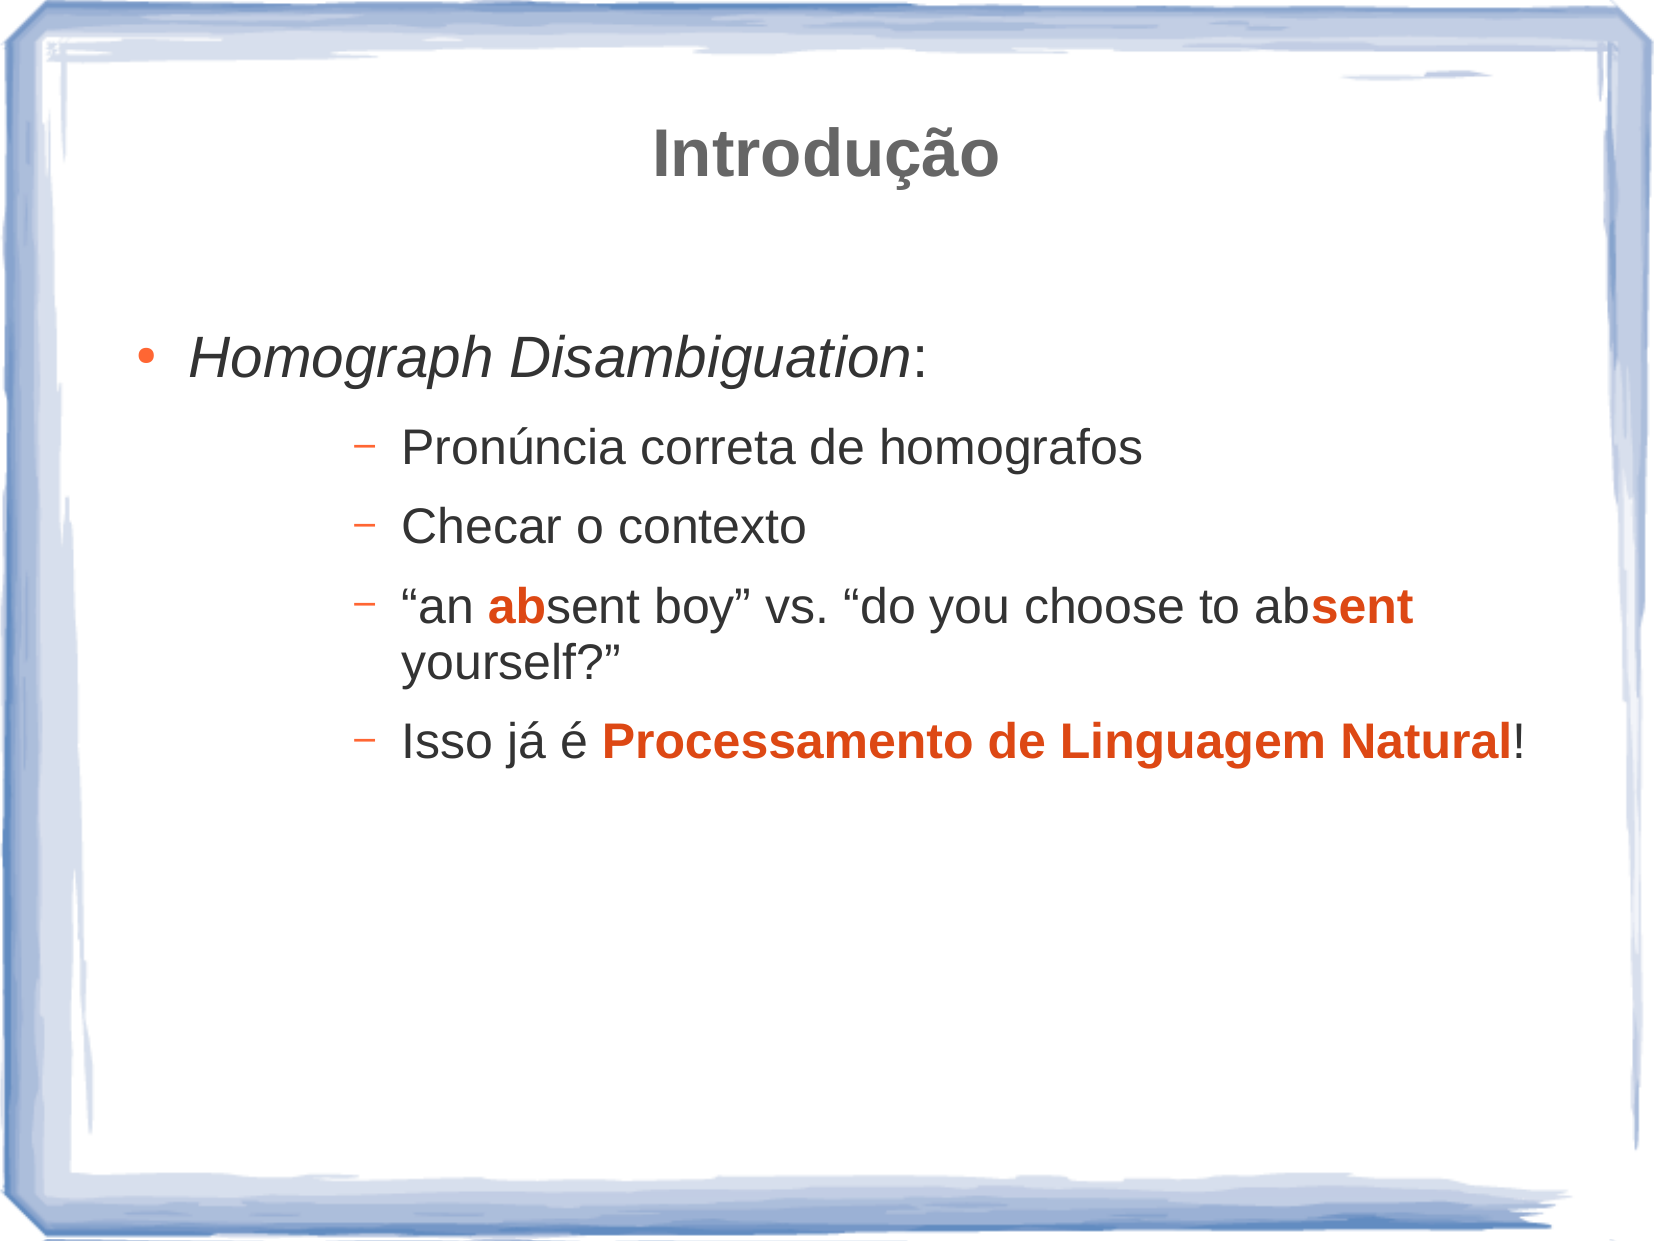

# Introdução
Homograph Disambiguation:
Pronúncia correta de homografos
Checar o contexto
“an absent boy” vs. “do you choose to absent yourself?”
Isso já é Processamento de Linguagem Natural!